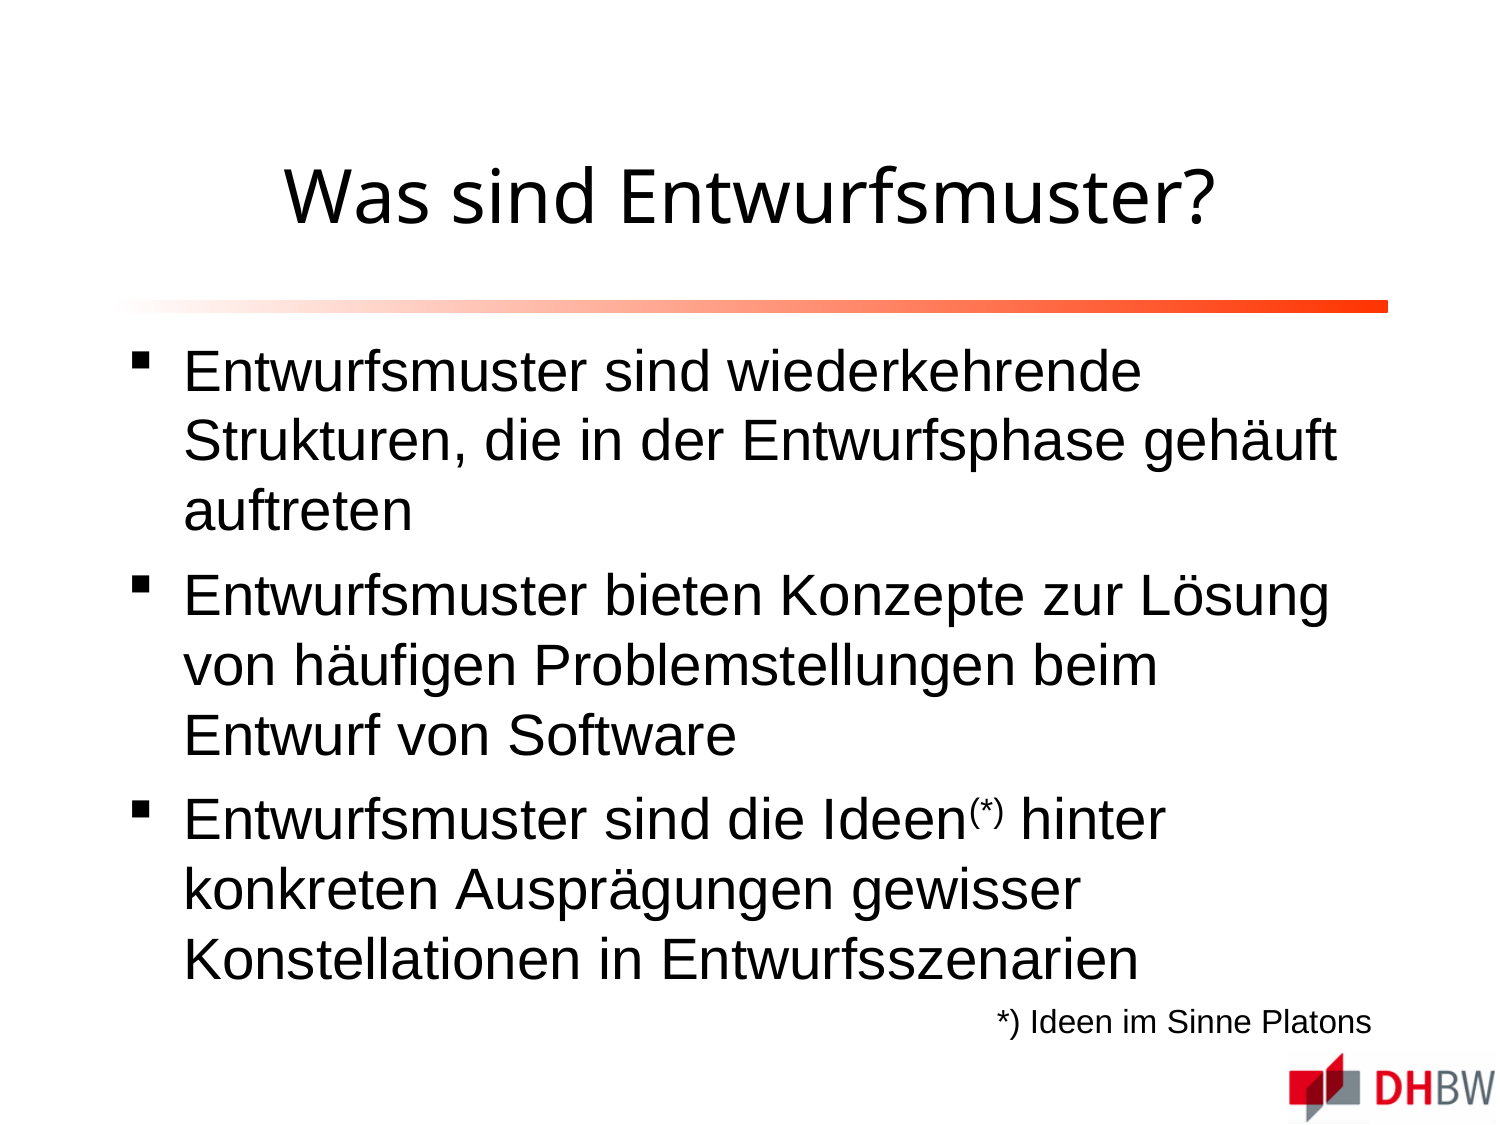

# Was sind Entwurfsmuster?
Entwurfsmuster sind wiederkehrende Strukturen, die in der Entwurfsphase gehäuft auftreten
Entwurfsmuster bieten Konzepte zur Lösung von häufigen Problemstellungen beim Entwurf von Software
Entwurfsmuster sind die Ideen(*) hinter konkreten Ausprägungen gewisser Konstellationen in Entwurfsszenarien
*) Ideen im Sinne Platons